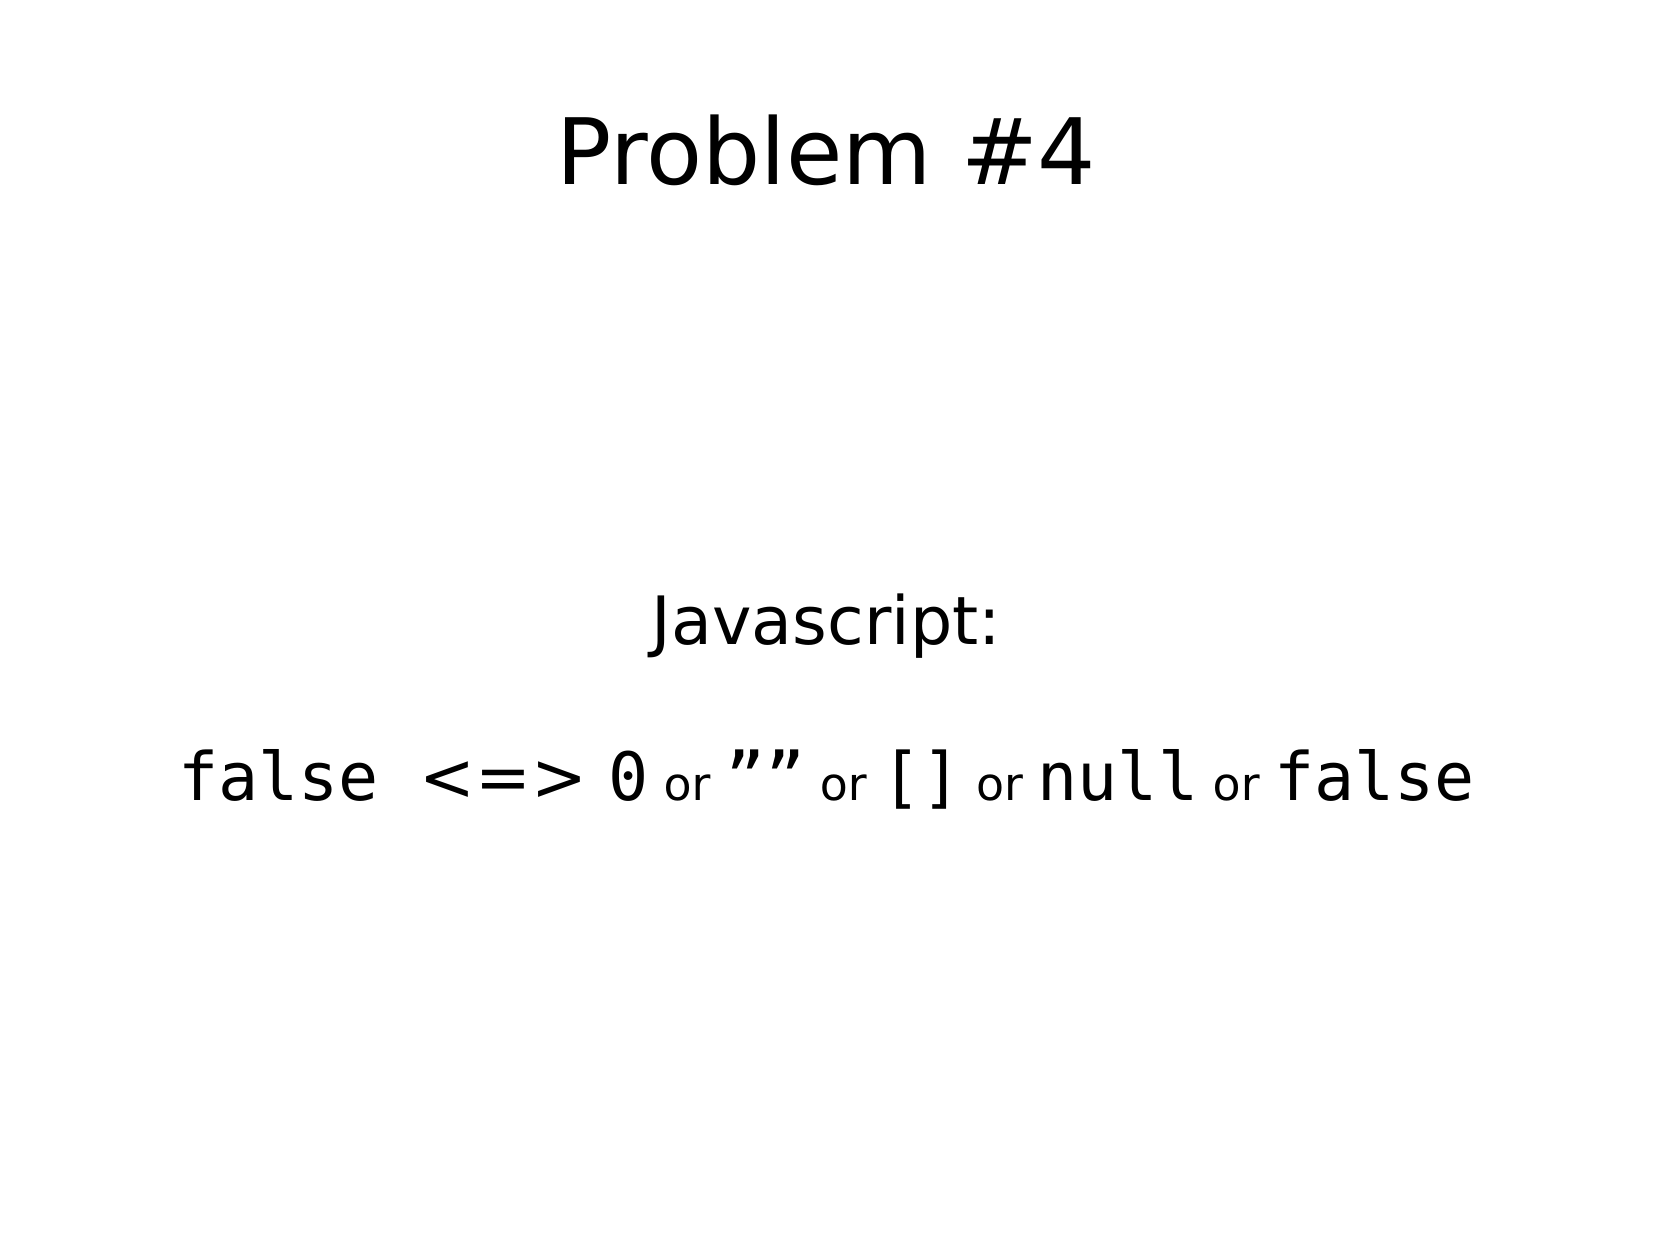

# Problem #4
Javascript:
false <=> 0 or ”” or [] or null or false